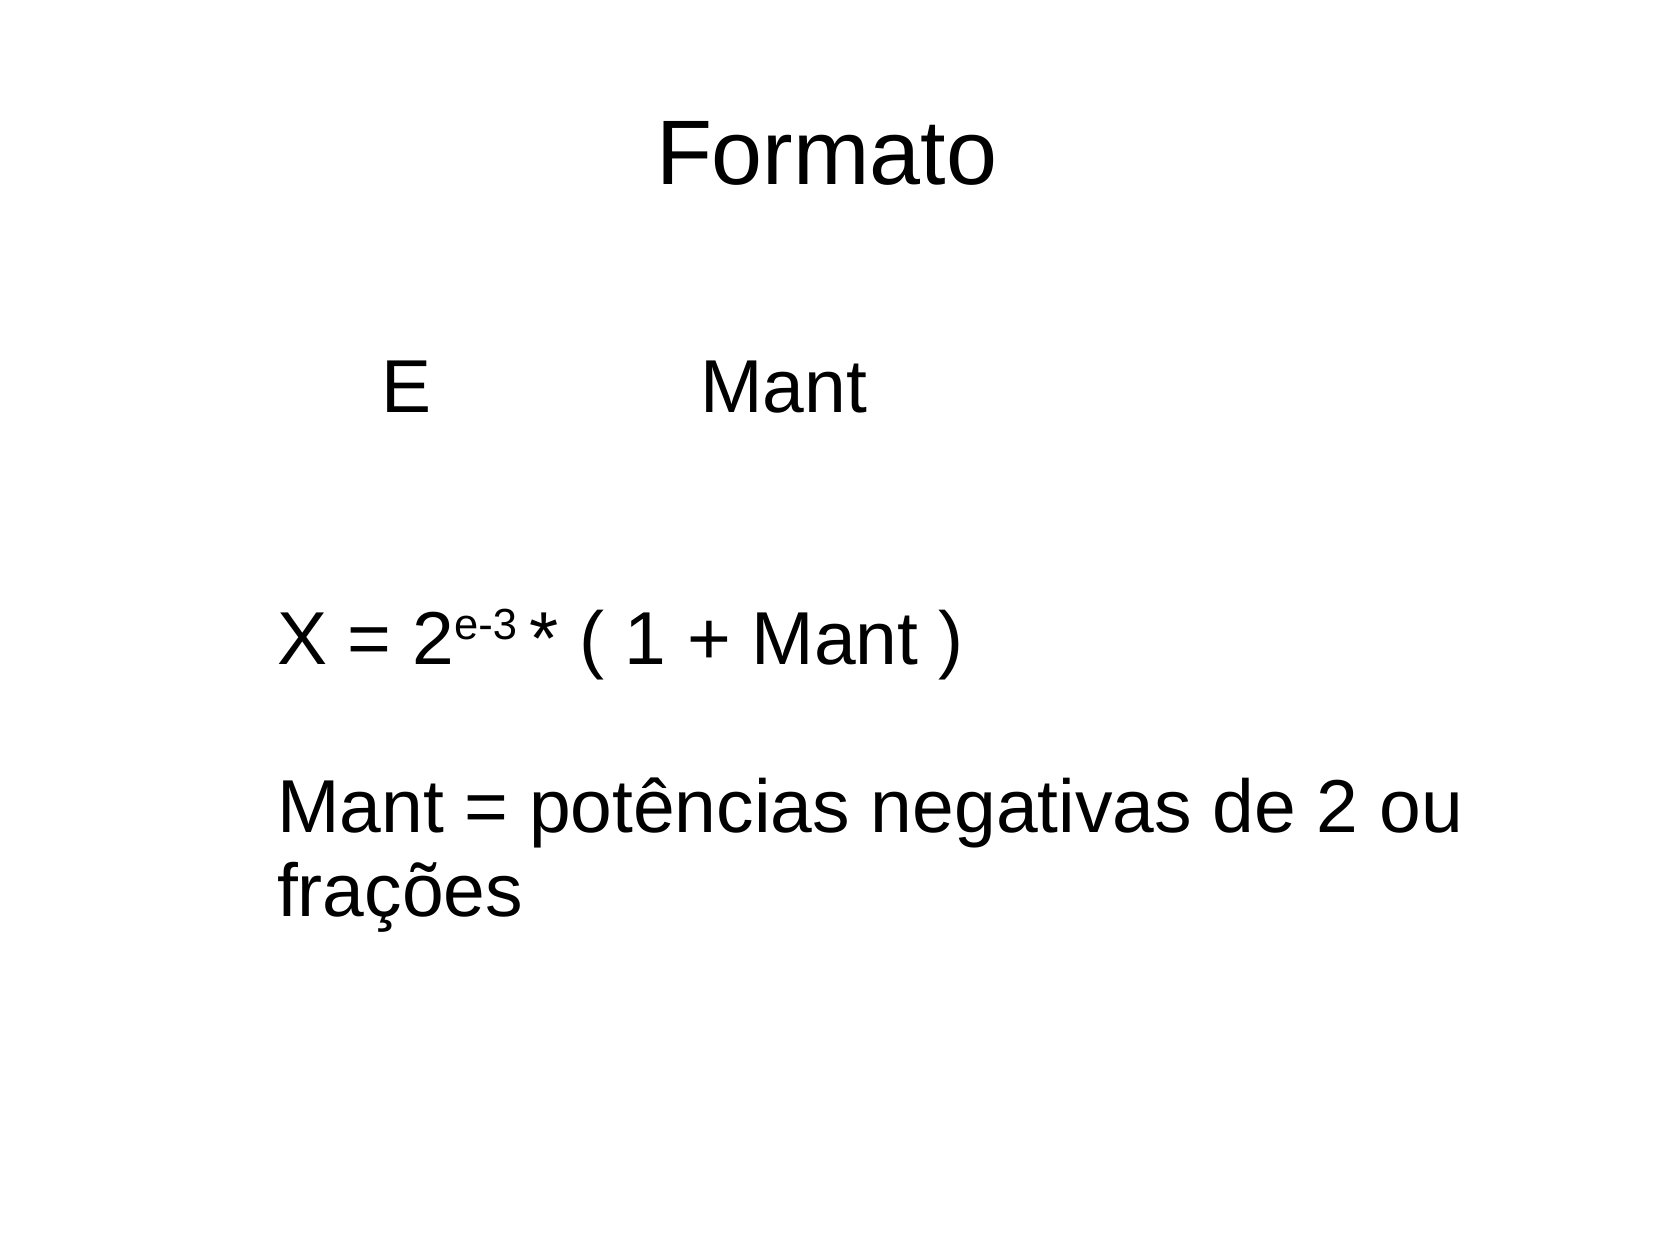

# Formato
 E Mant
X = 2e-3 * ( 1 + Mant )
Mant = potências negativas de 2 ou
frações